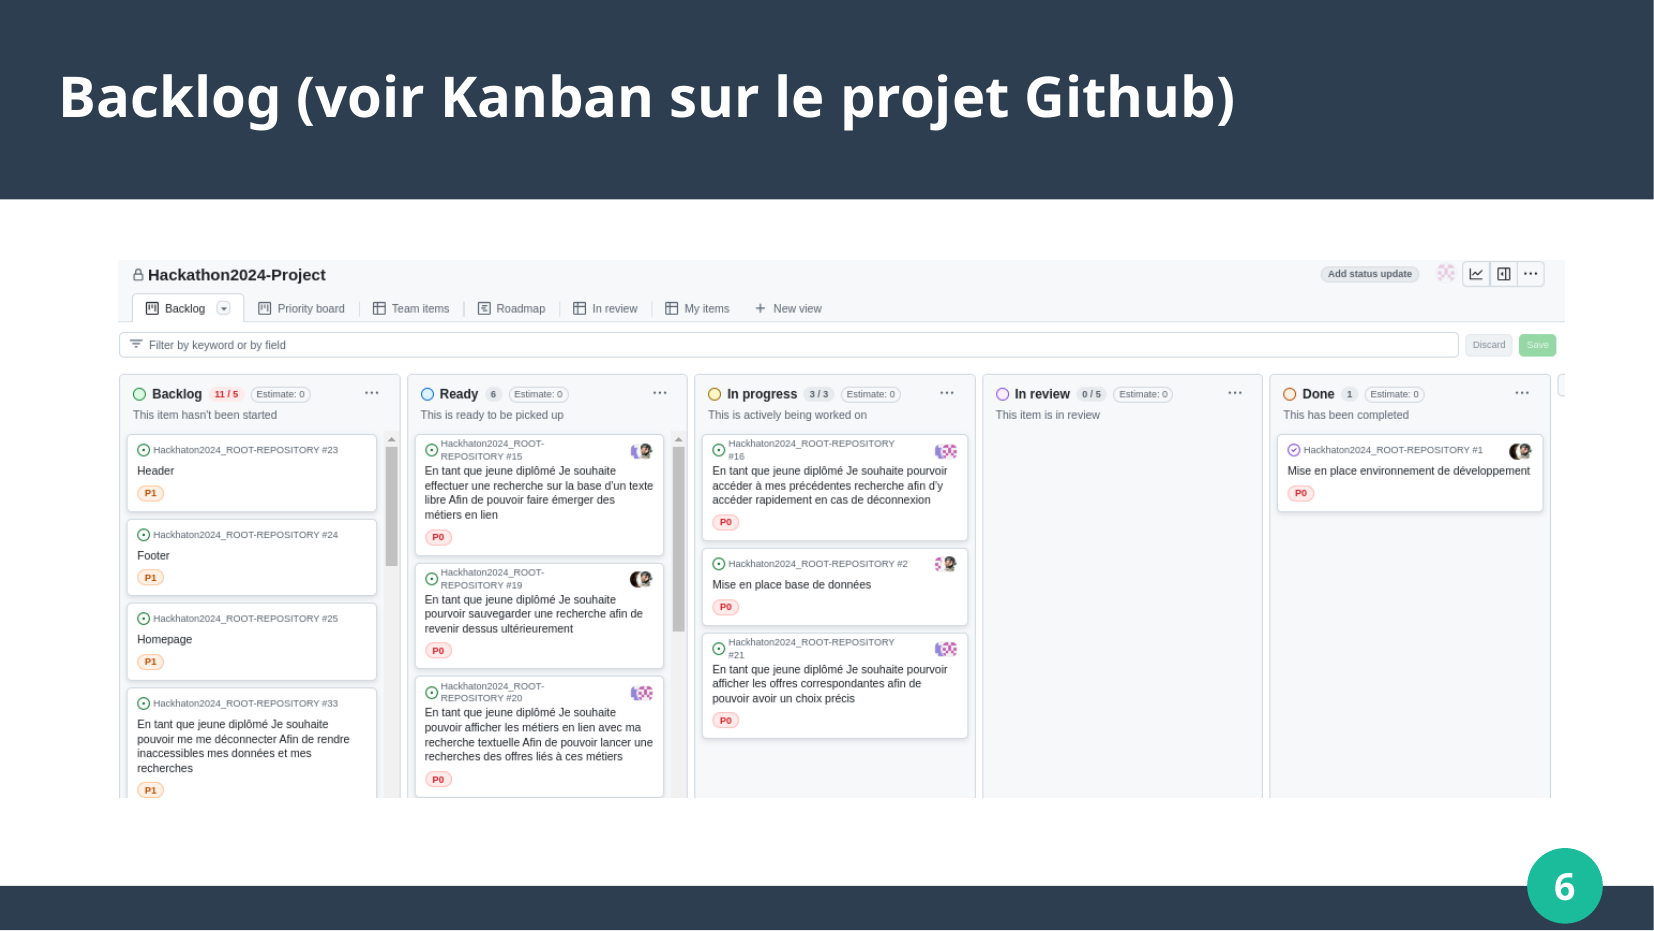

# Backlog (voir Kanban sur le projet Github)